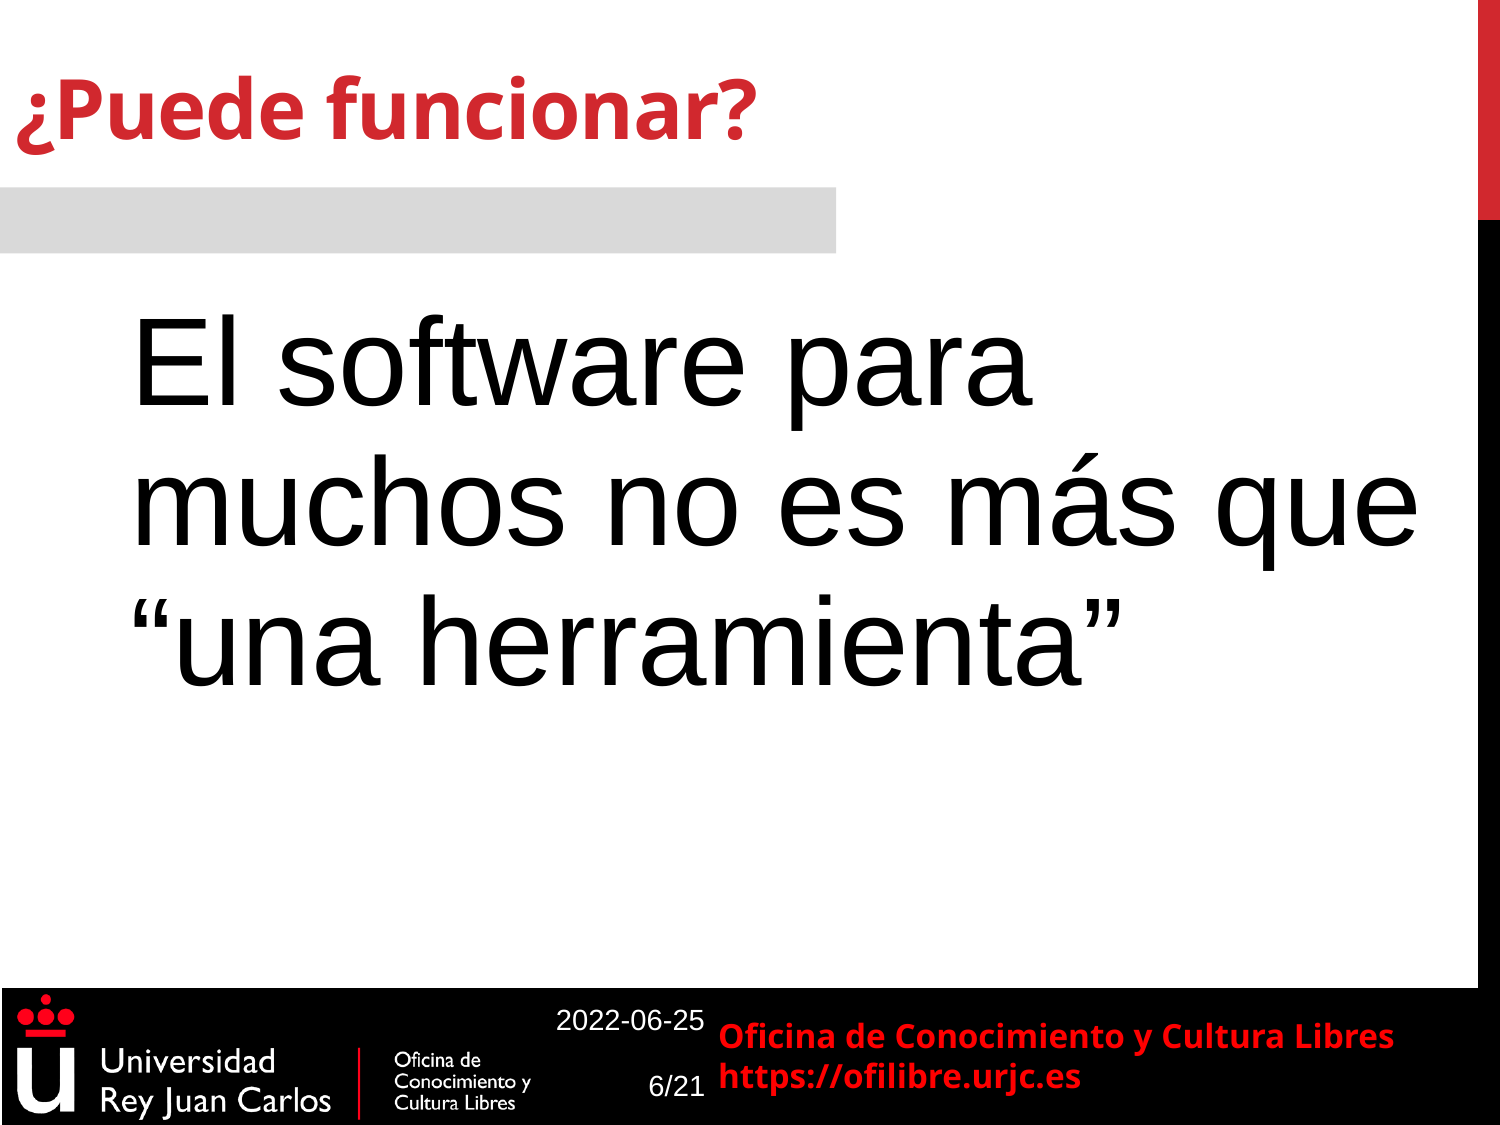

¿Puede funcionar?
# El software para muchos no es más que “una herramienta”